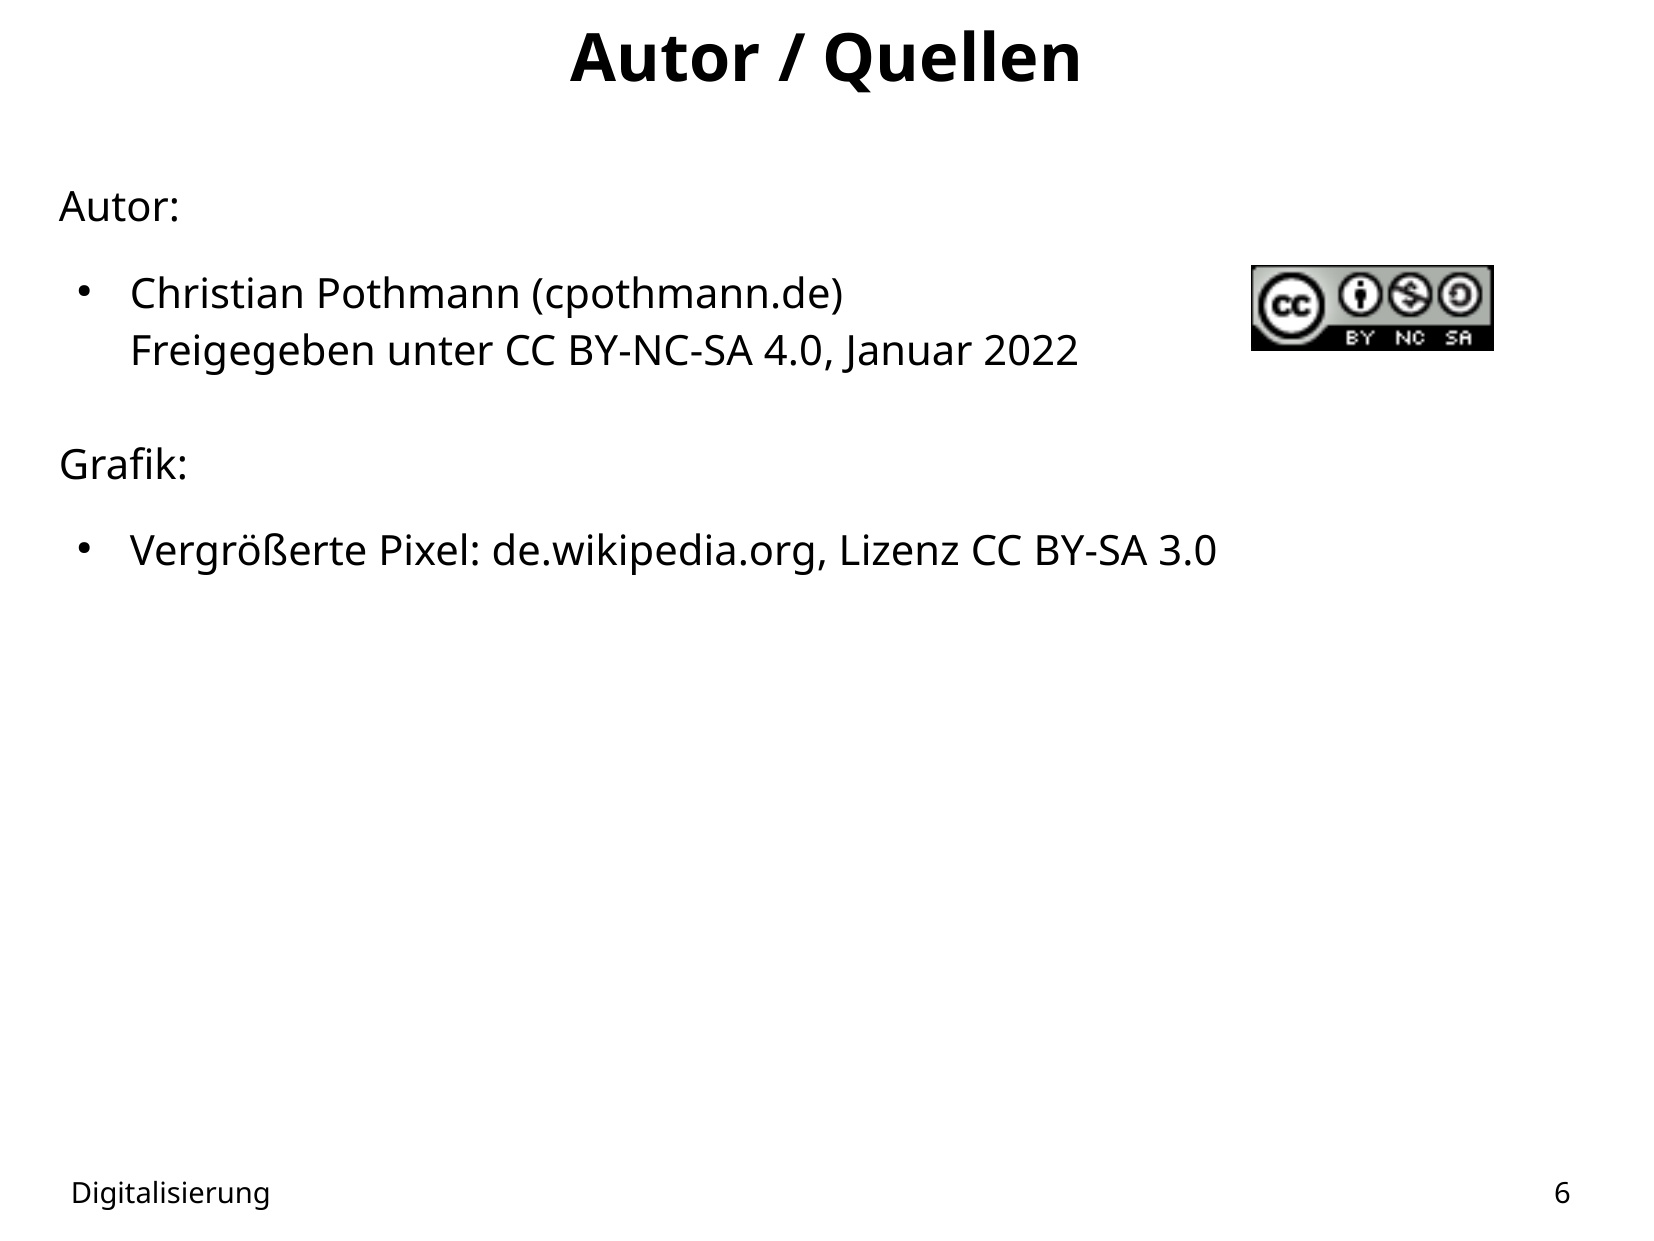

# Autor / Quellen
Autor:
Christian Pothmann (cpothmann.de)
Freigegeben unter CC BY-NC-SA 4.0, Januar 2022
Grafik:
Vergrößerte Pixel: de.wikipedia.org, Lizenz CC BY-SA 3.0
Digitalisierung
6